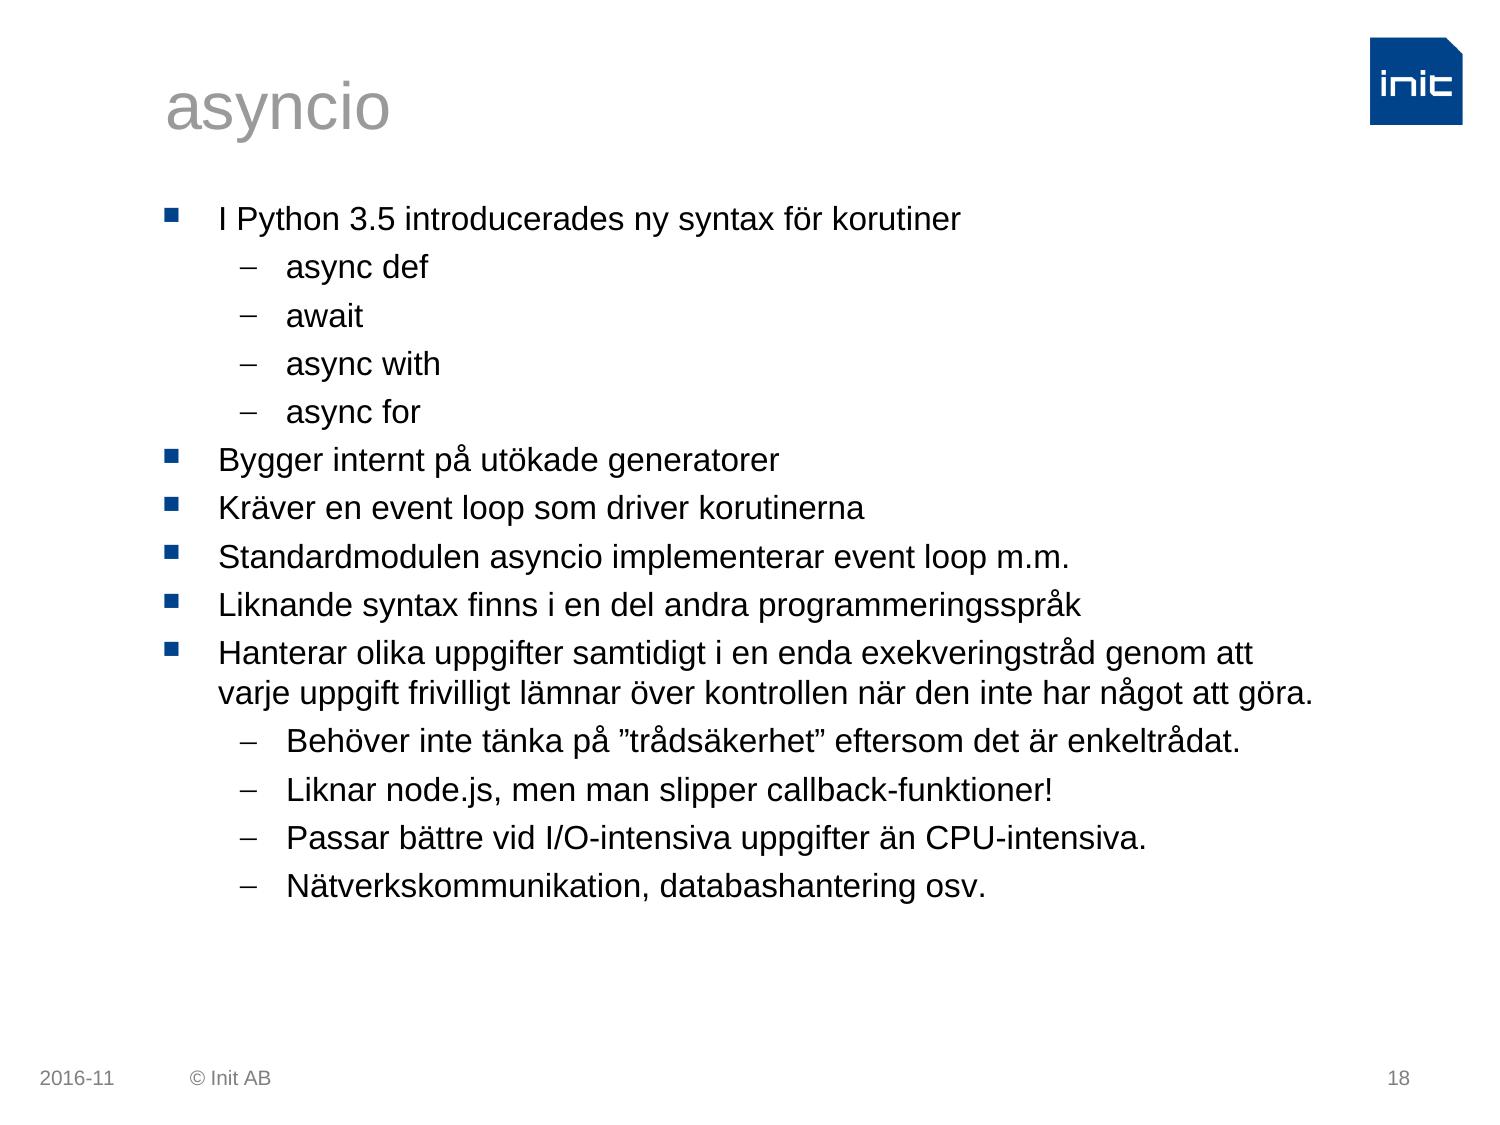

asyncio
I Python 3.5 introducerades ny syntax för korutiner
async def
await
async with
async for
Bygger internt på utökade generatorer
Kräver en event loop som driver korutinerna
Standardmodulen asyncio implementerar event loop m.m.
Liknande syntax finns i en del andra programmeringsspråk
Hanterar olika uppgifter samtidigt i en enda exekveringstråd genom att varje uppgift frivilligt lämnar över kontrollen när den inte har något att göra.
Behöver inte tänka på ”trådsäkerhet” eftersom det är enkeltrådat.
Liknar node.js, men man slipper callback-funktioner!
Passar bättre vid I/O-intensiva uppgifter än CPU-intensiva.
Nätverkskommunikation, databashantering osv.
2016-11
© Init AB